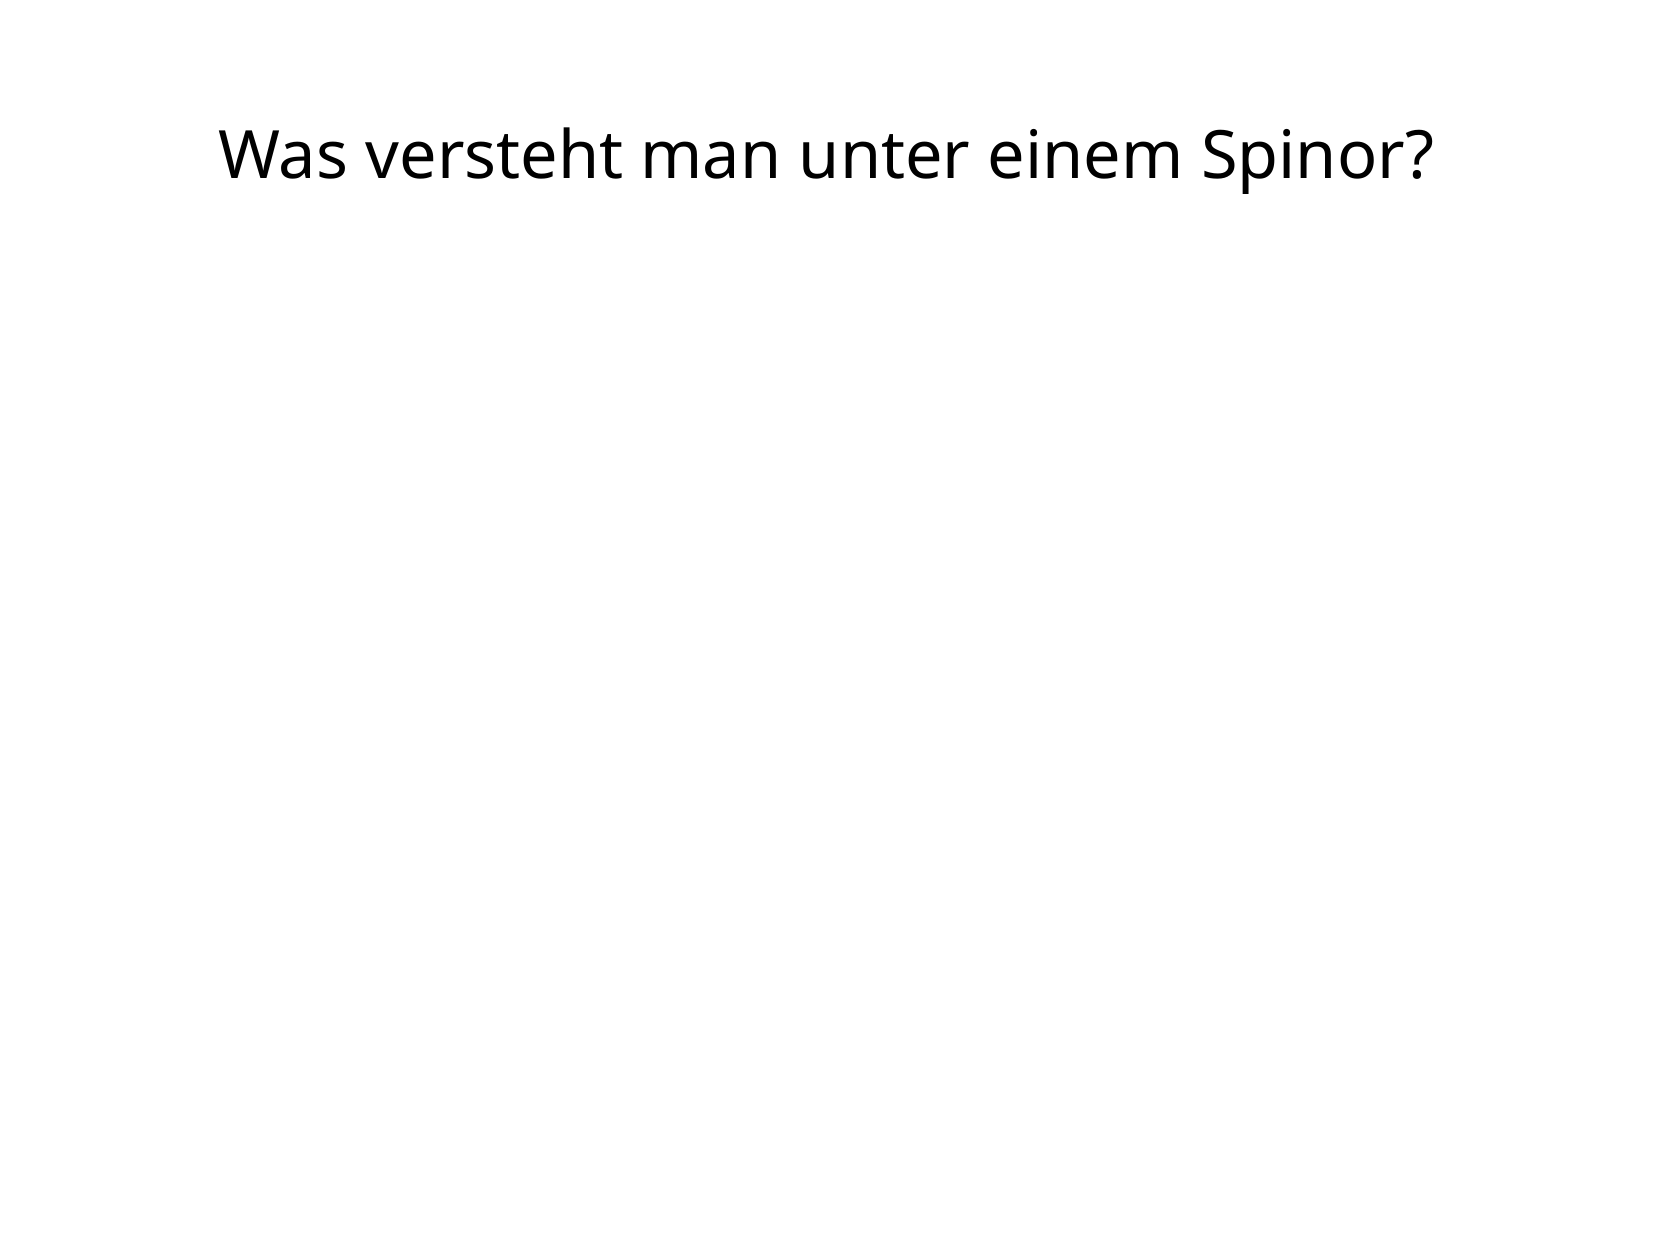

# Was versteht man unter einem Spinor?